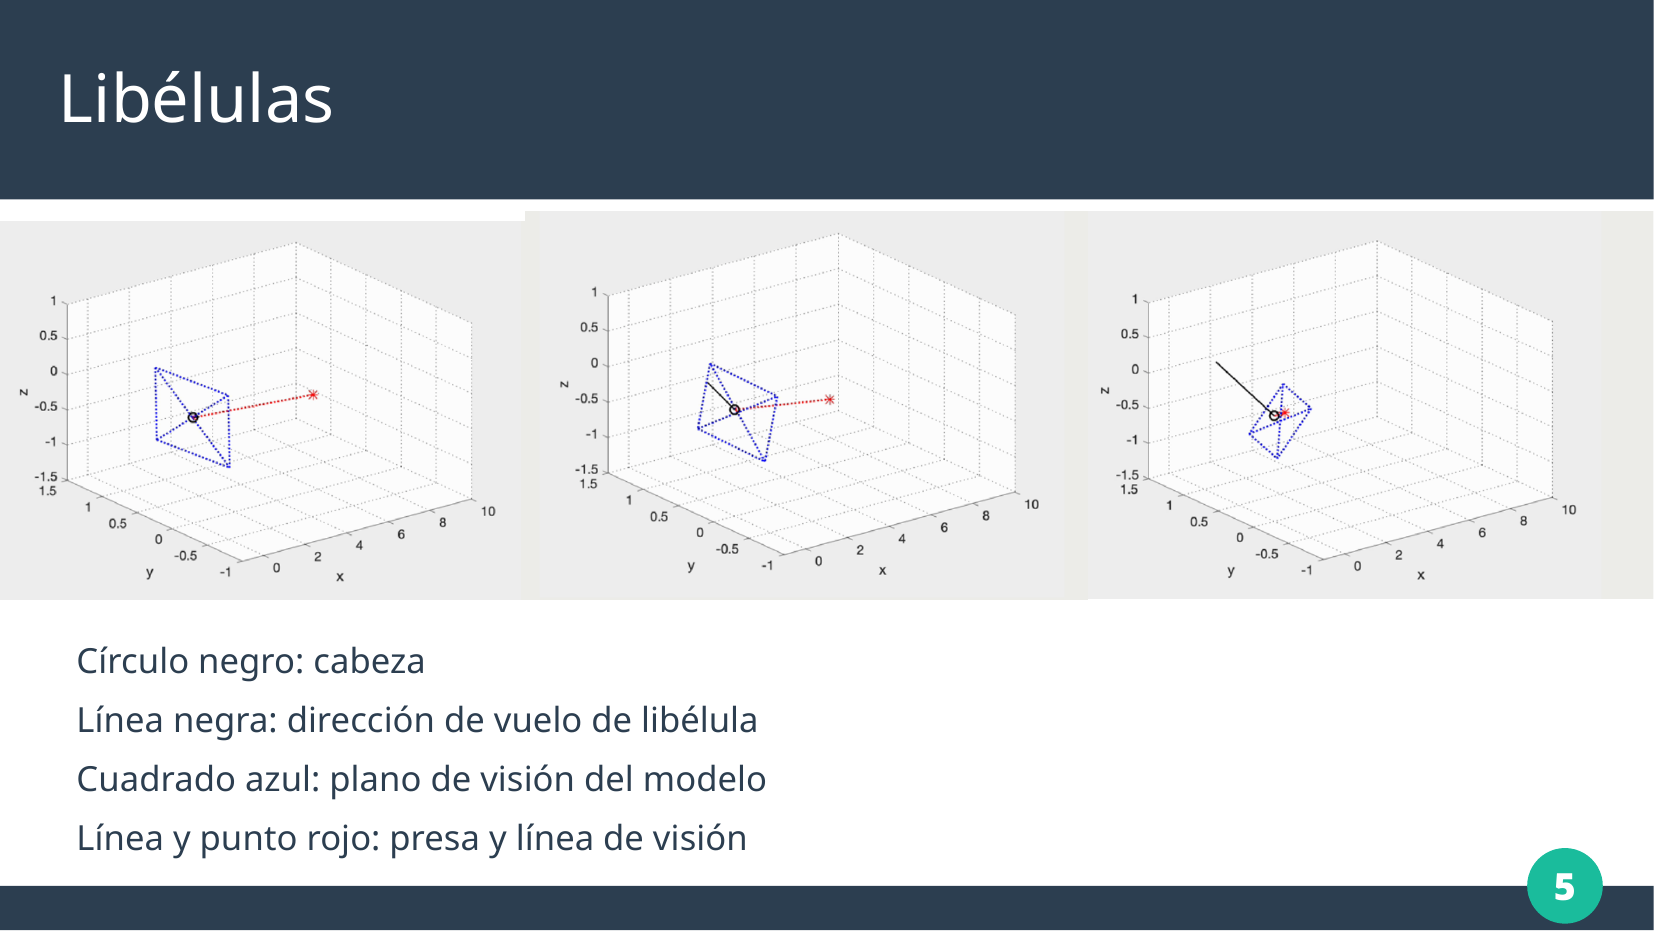

# Libélulas
Círculo negro: cabeza
Línea negra: dirección de vuelo de libélula
Cuadrado azul: plano de visión del modelo
Línea y punto rojo: presa y línea de visión